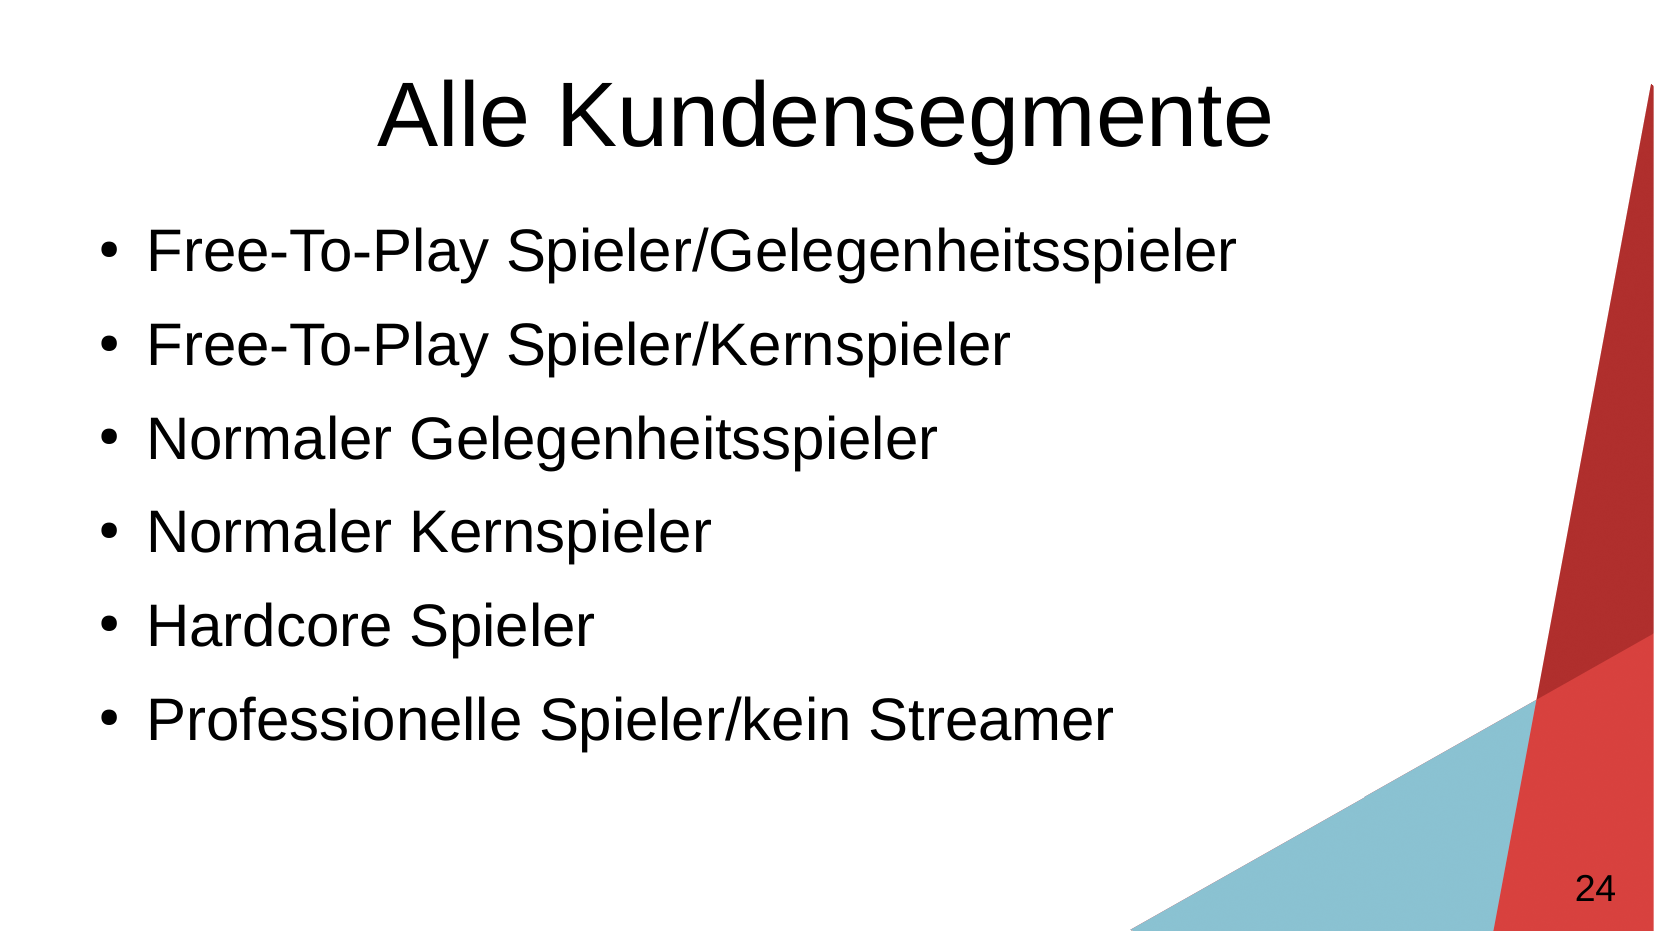

# Alle Kundensegmente
Free-To-Play Spieler/Gelegenheitsspieler
Free-To-Play Spieler/Kernspieler
Normaler Gelegenheitsspieler
Normaler Kernspieler
Hardcore Spieler
Professionelle Spieler/kein Streamer